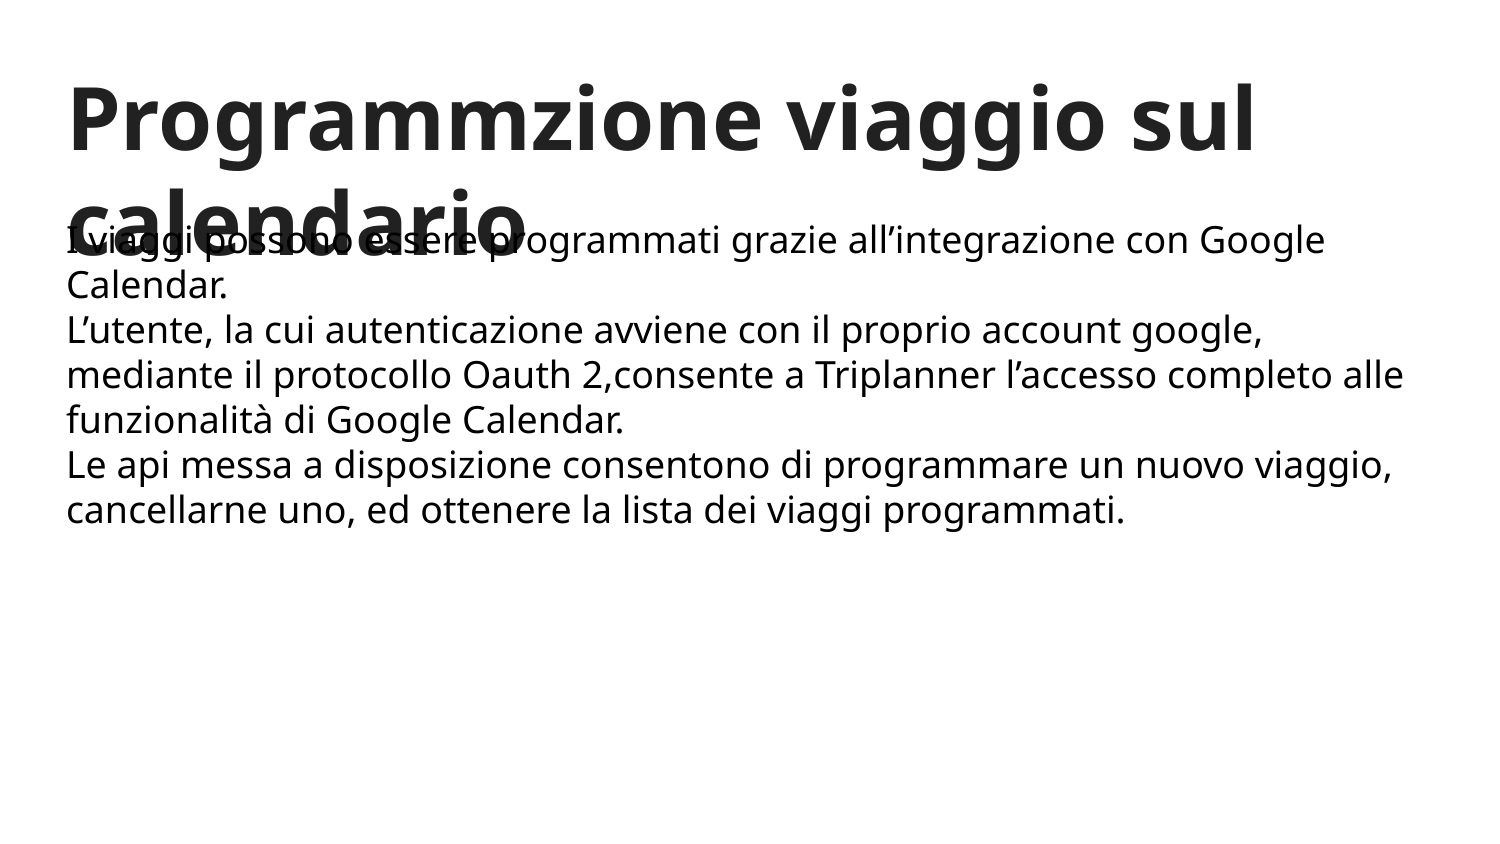

Programmzione viaggio sul calendario
I viaggi possono essere programmati grazie all’integrazione con Google Calendar.
L’utente, la cui autenticazione avviene con il proprio account google, mediante il protocollo Oauth 2,consente a Triplanner l’accesso completo alle funzionalità di Google Calendar.
Le api messa a disposizione consentono di programmare un nuovo viaggio, cancellarne uno, ed ottenere la lista dei viaggi programmati.